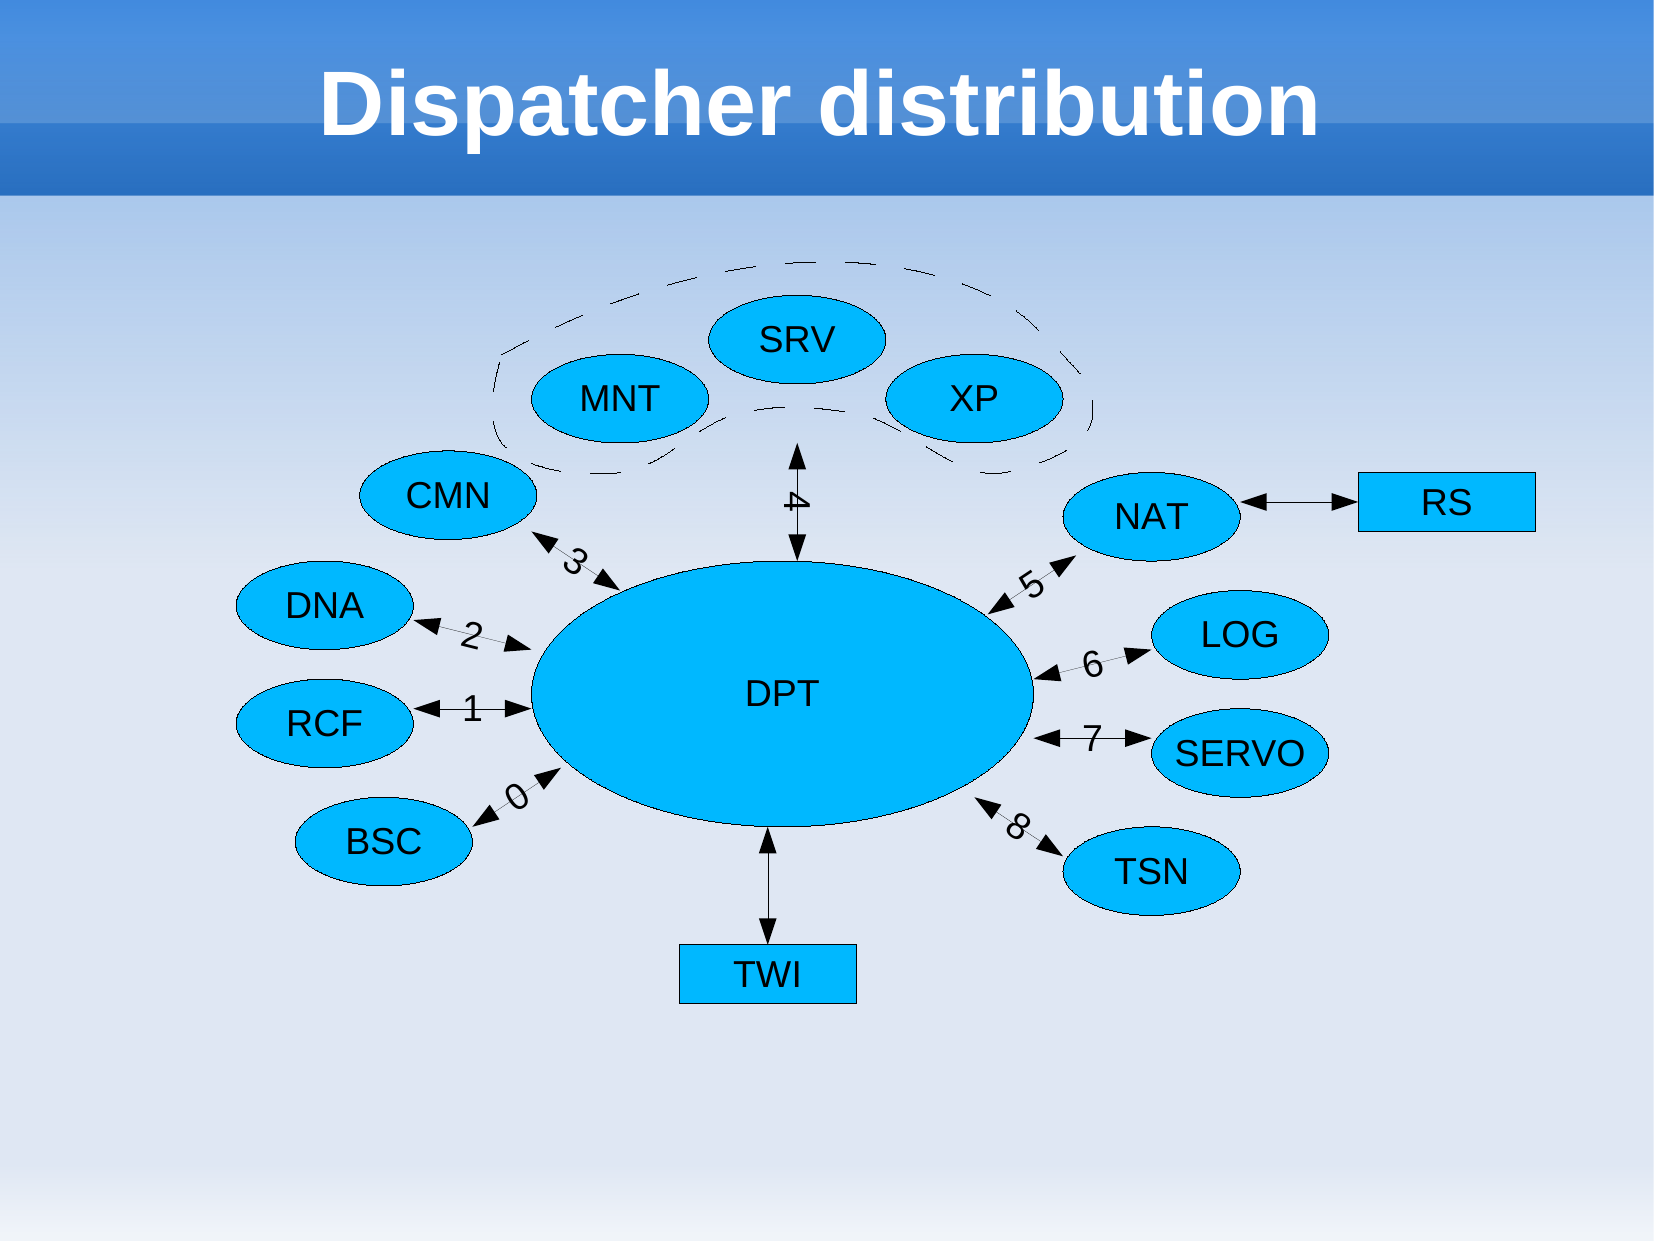

# Dispatcher distribution
SRV
MNT
XP
4
CMN
NAT
RS
3
5
DNA
DPT
LOG
2
6
RCF
1
SERVO
7
0
BSC
8
TSN
TWI